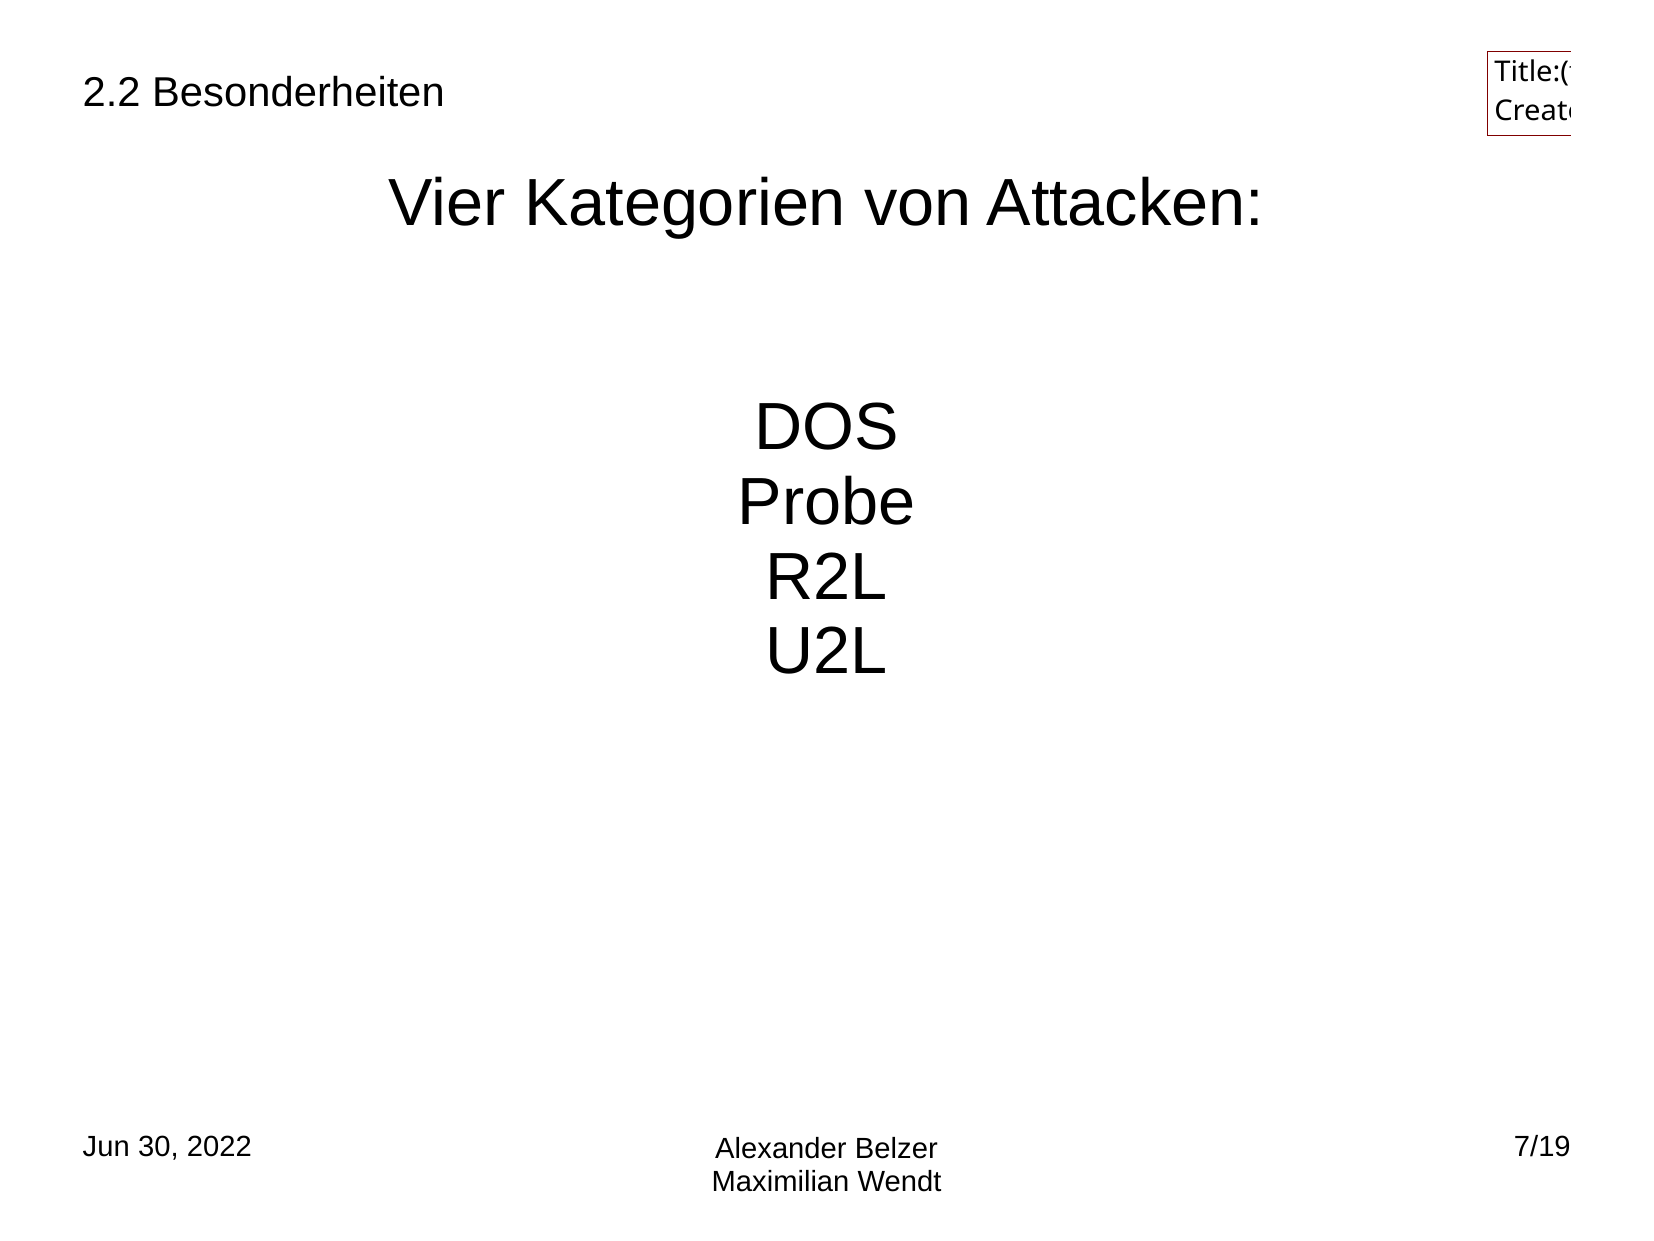

# 2.2 Besonderheiten
Vier Kategorien von Attacken:
DOS
Probe
R2L
U2L
March 16 2022
7